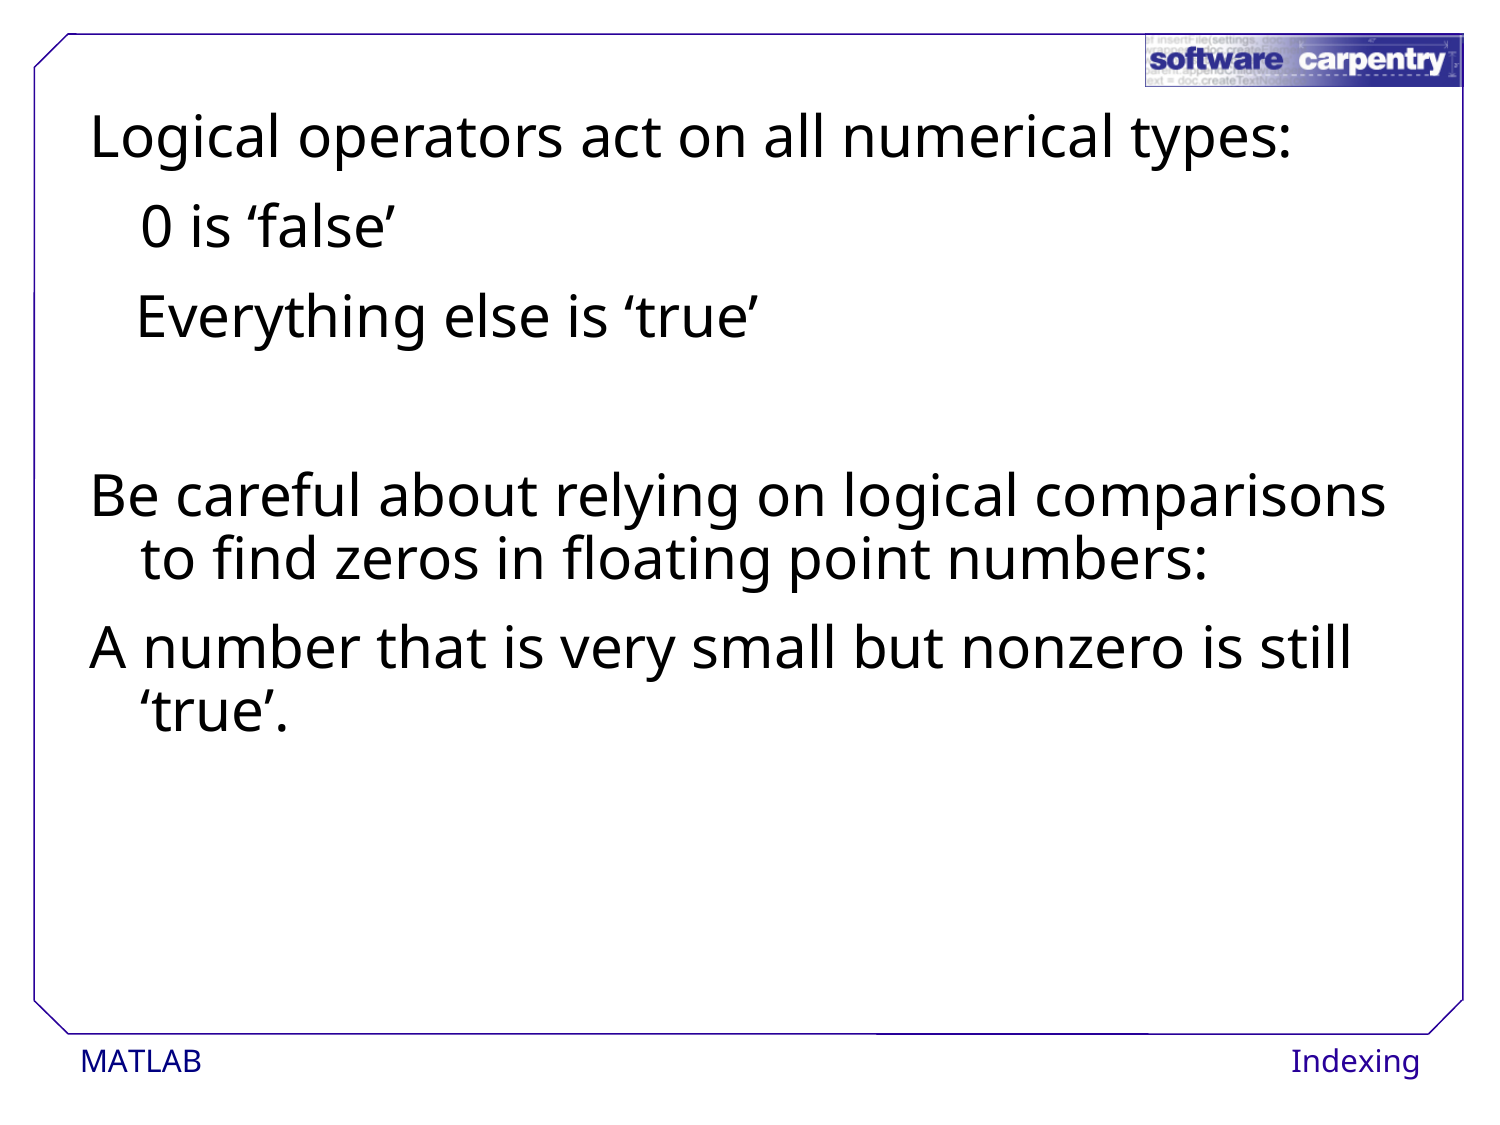

# Logical operators act on all numerical types:
	0 is ‘false’
 Everything else is ‘true’
Be careful about relying on logical comparisons to find zeros in floating point numbers:
A number that is very small but nonzero is still ‘true’.